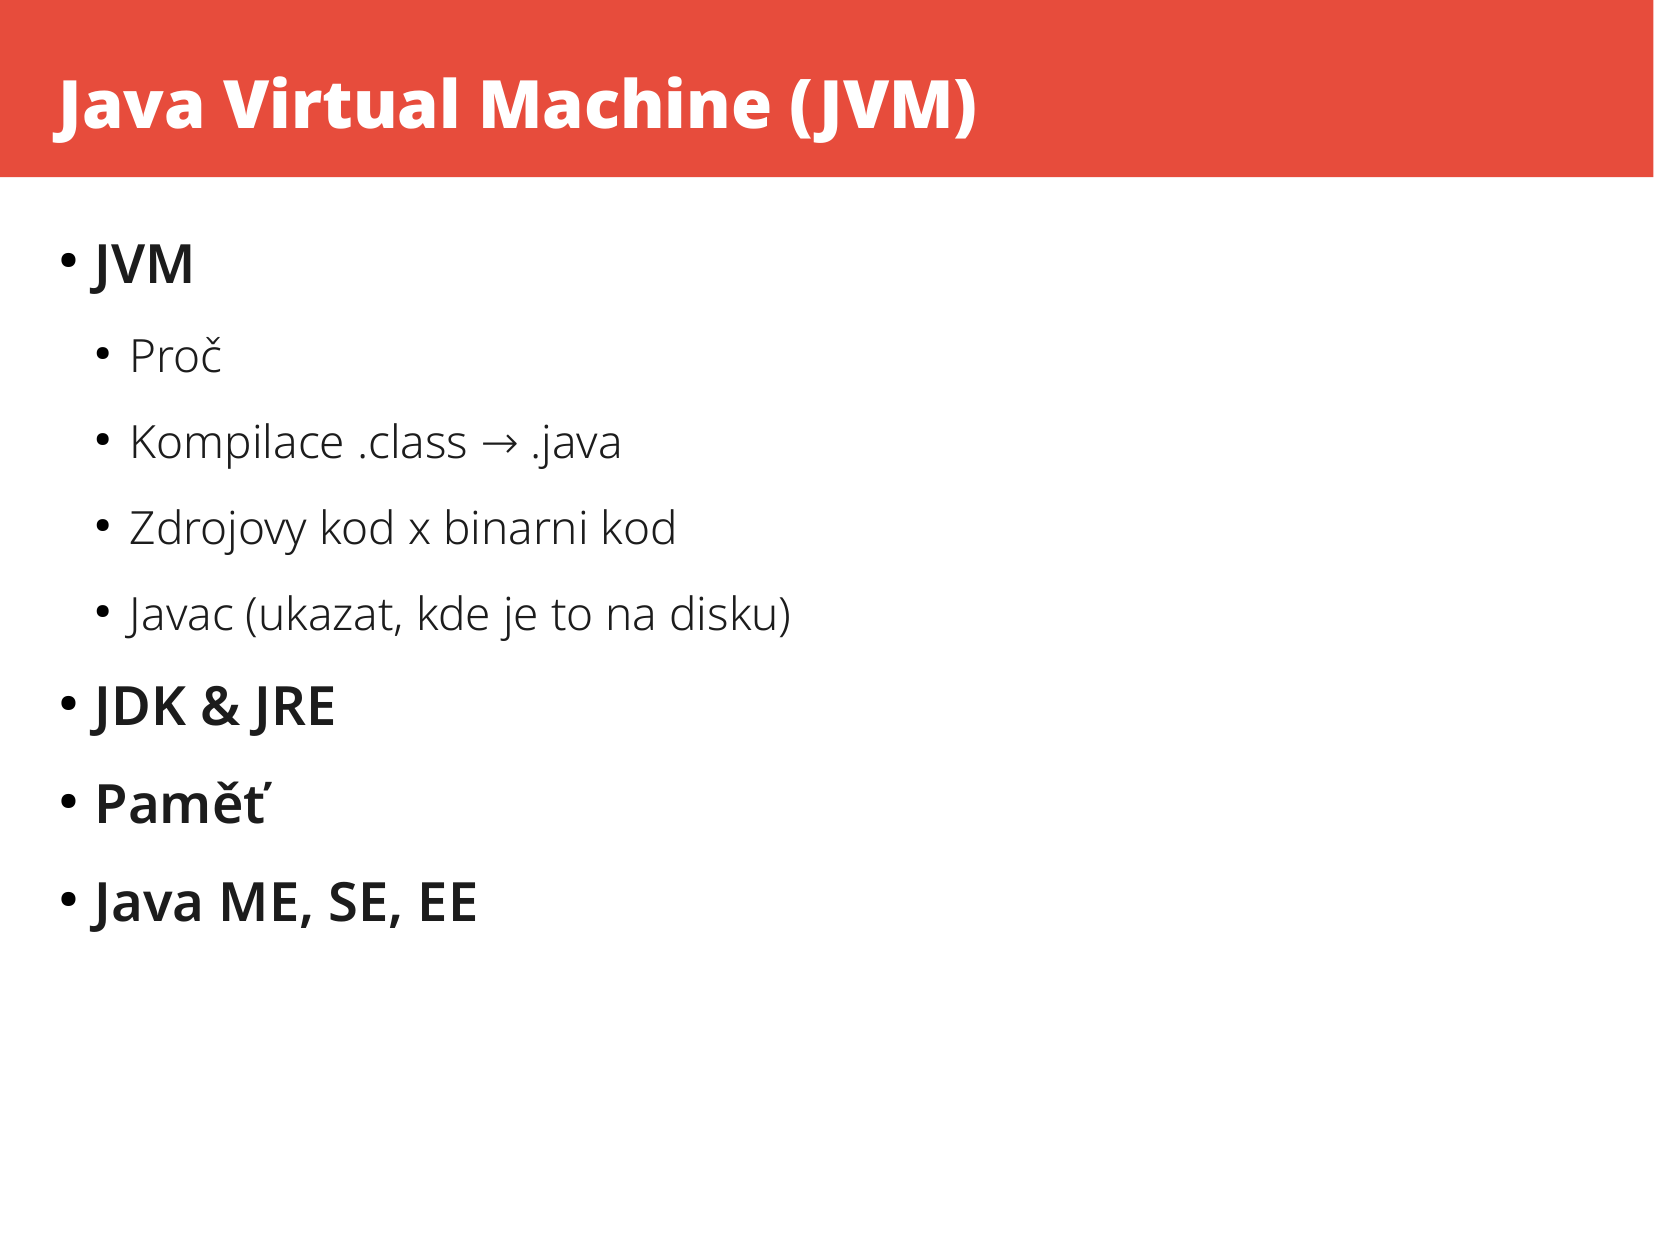

# Java Virtual Machine (JVM)
JVM
Proč
Kompilace .class → .java
Zdrojovy kod x binarni kod
Javac (ukazat, kde je to na disku)
JDK & JRE
Paměť
Java ME, SE, EE